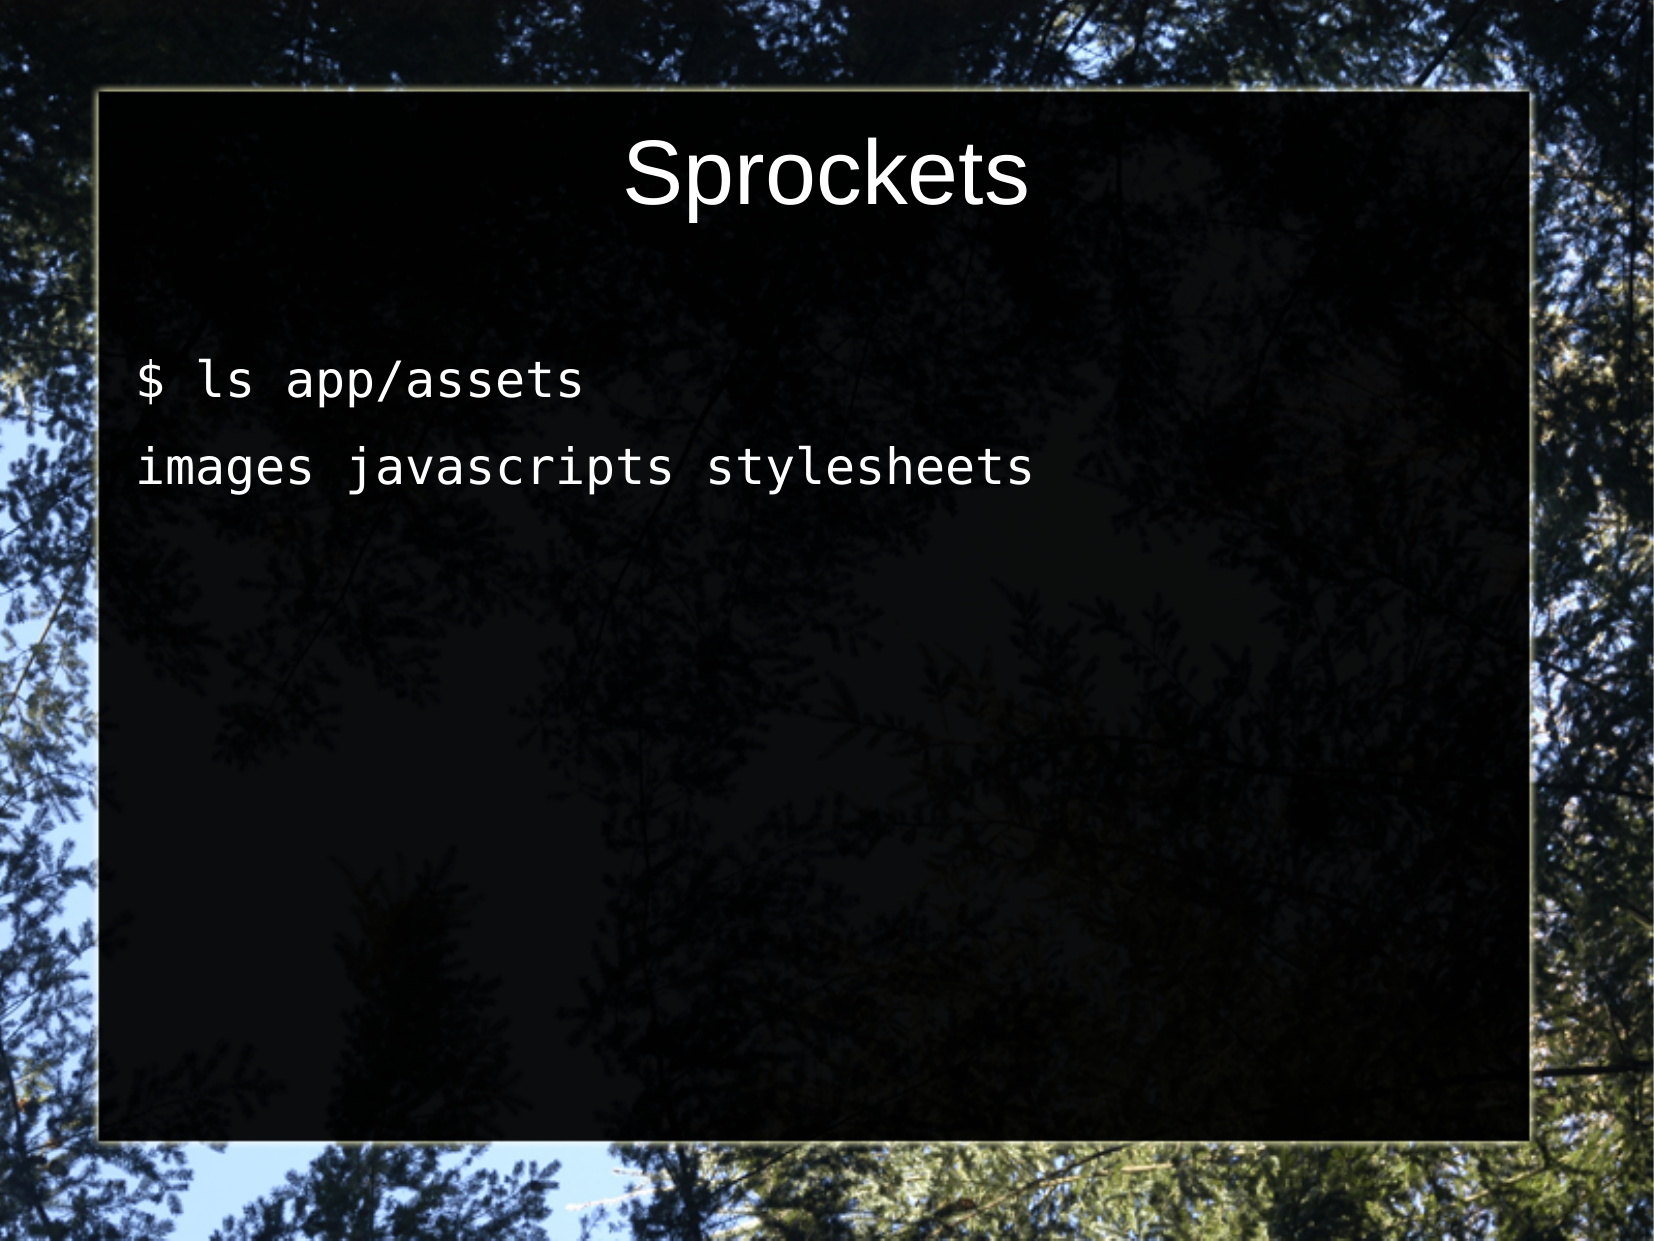

# Sprockets
$ ls app/assets
images javascripts stylesheets